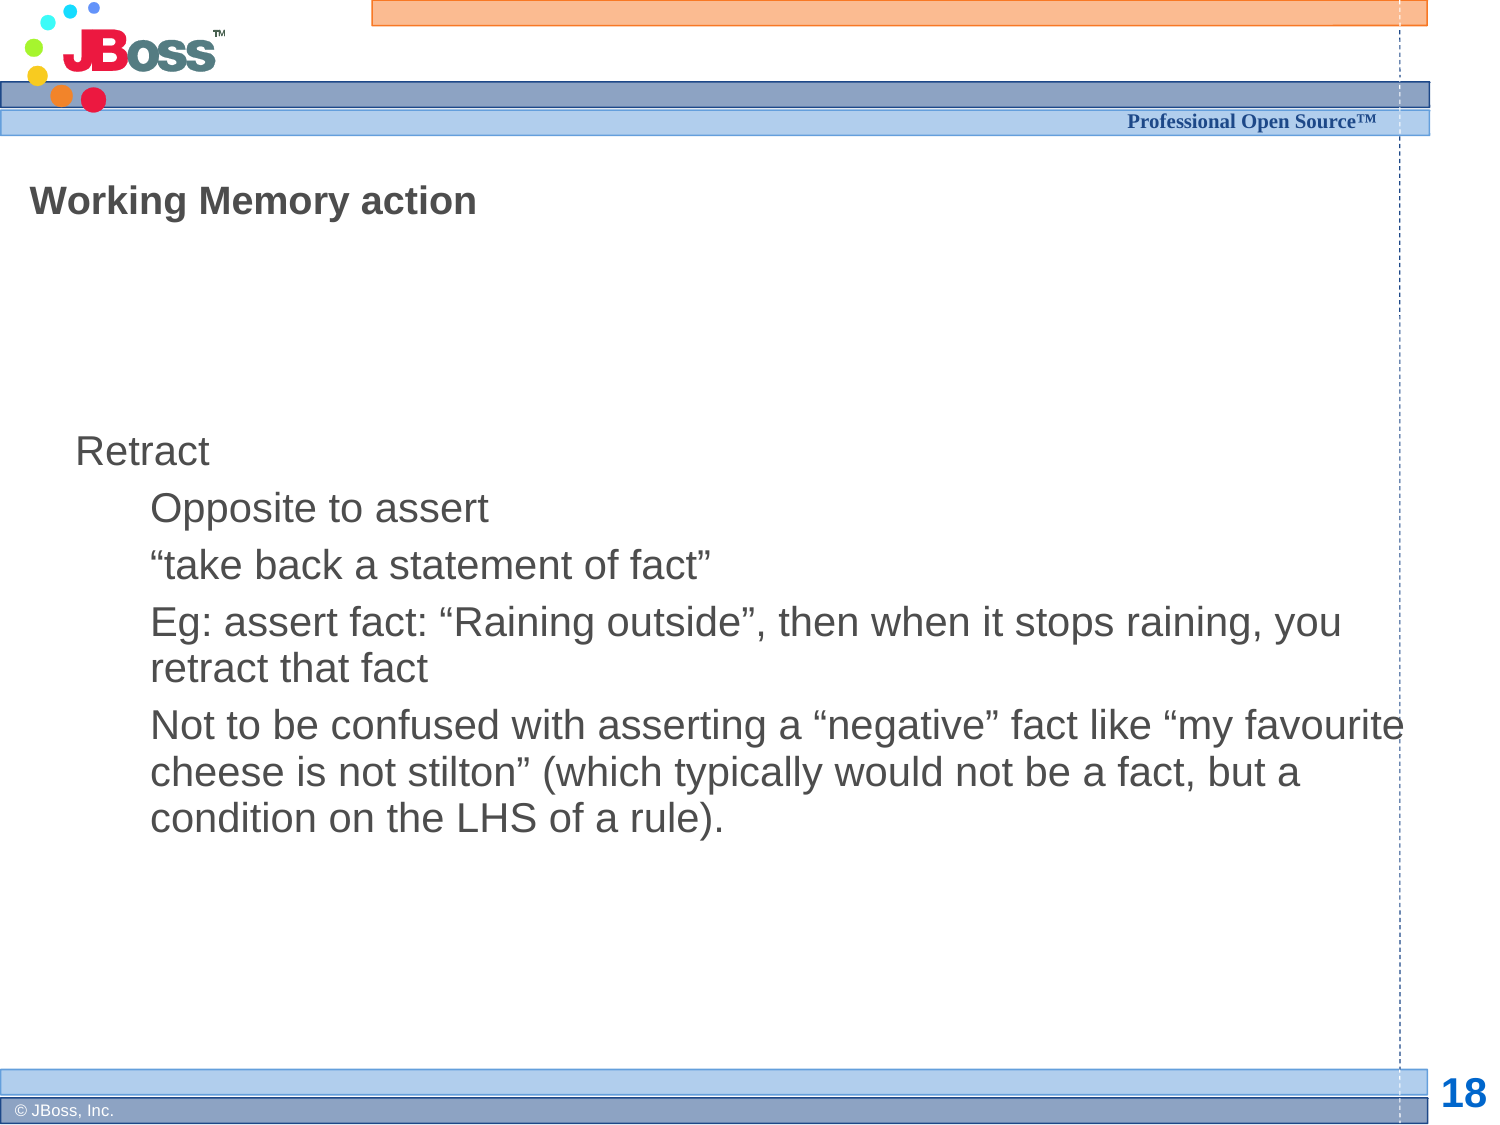

# Working Memory action
Retract
Opposite to assert
“take back a statement of fact”
Eg: assert fact: “Raining outside”, then when it stops raining, you retract that fact
Not to be confused with asserting a “negative” fact like “my favourite cheese is not stilton” (which typically would not be a fact, but a condition on the LHS of a rule).